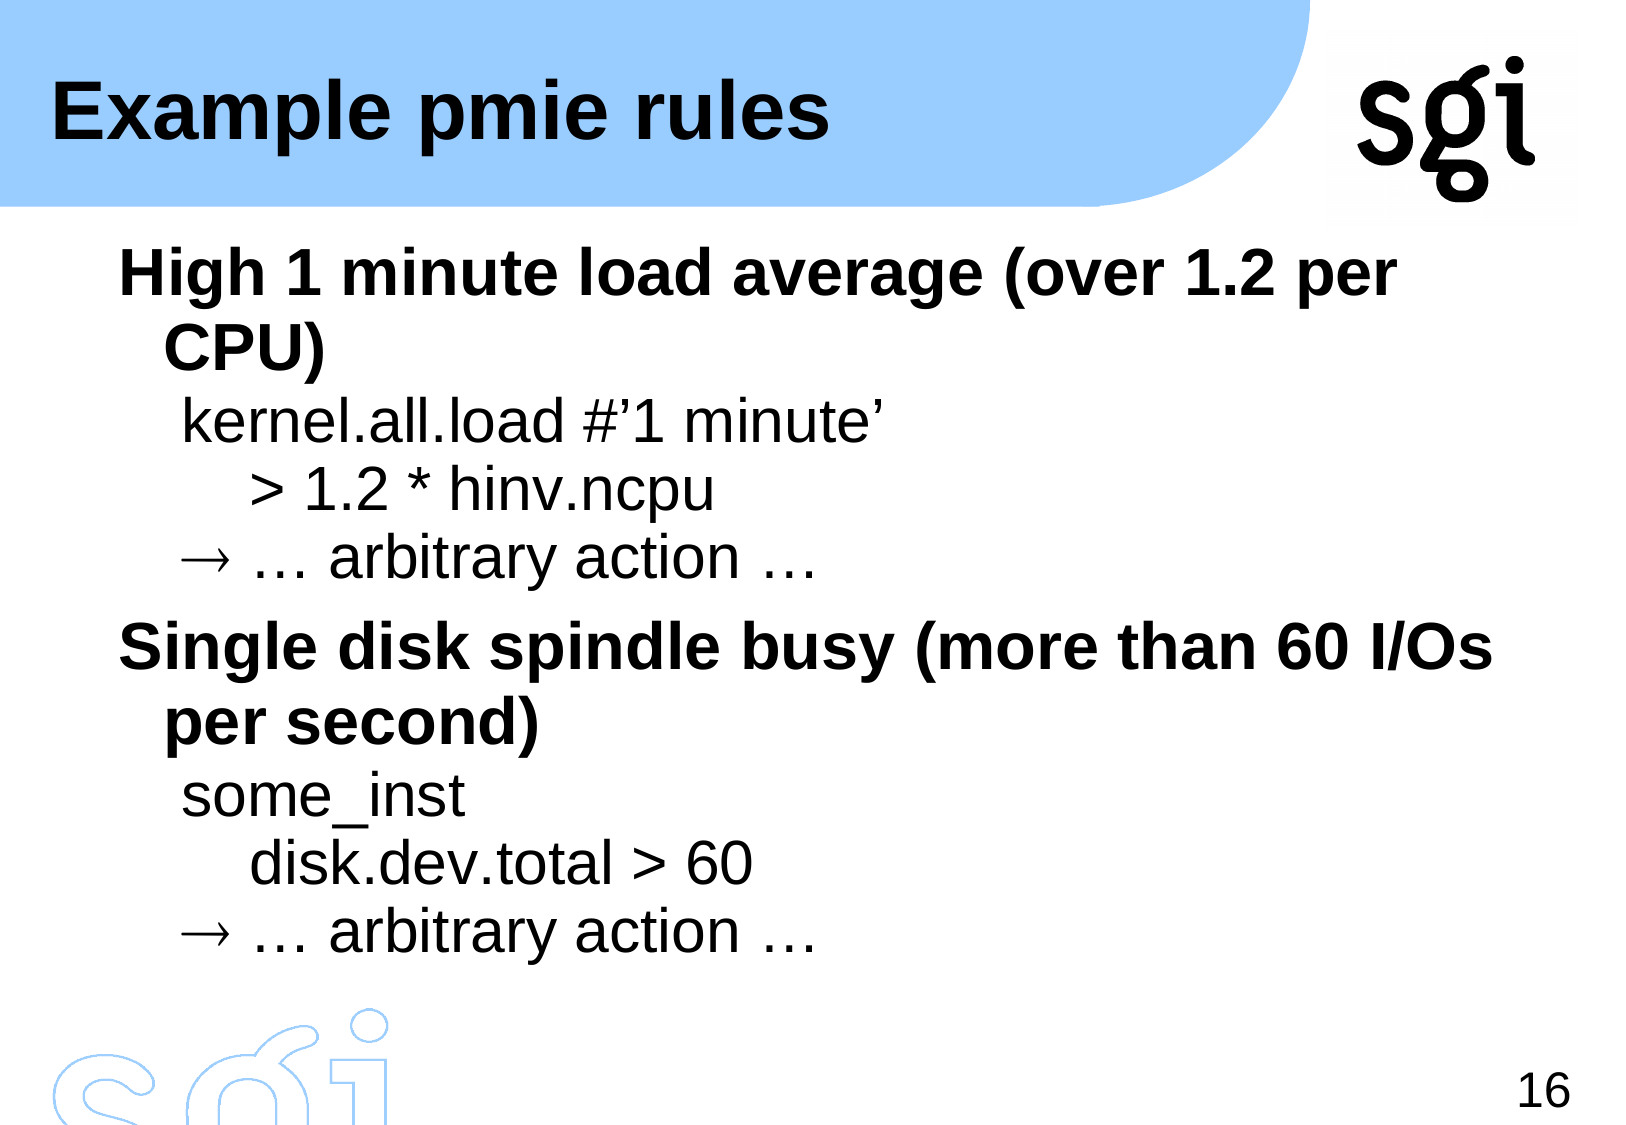

# Example pmie rules
High 1 minute load average (over 1.2 per CPU)
kernel.all.load #’1 minute’
 > 1.2 * hinv.ncpu
 … arbitrary action …
Single disk spindle busy (more than 60 I/Os per second)
some_inst
 disk.dev.total > 60
 … arbitrary action …